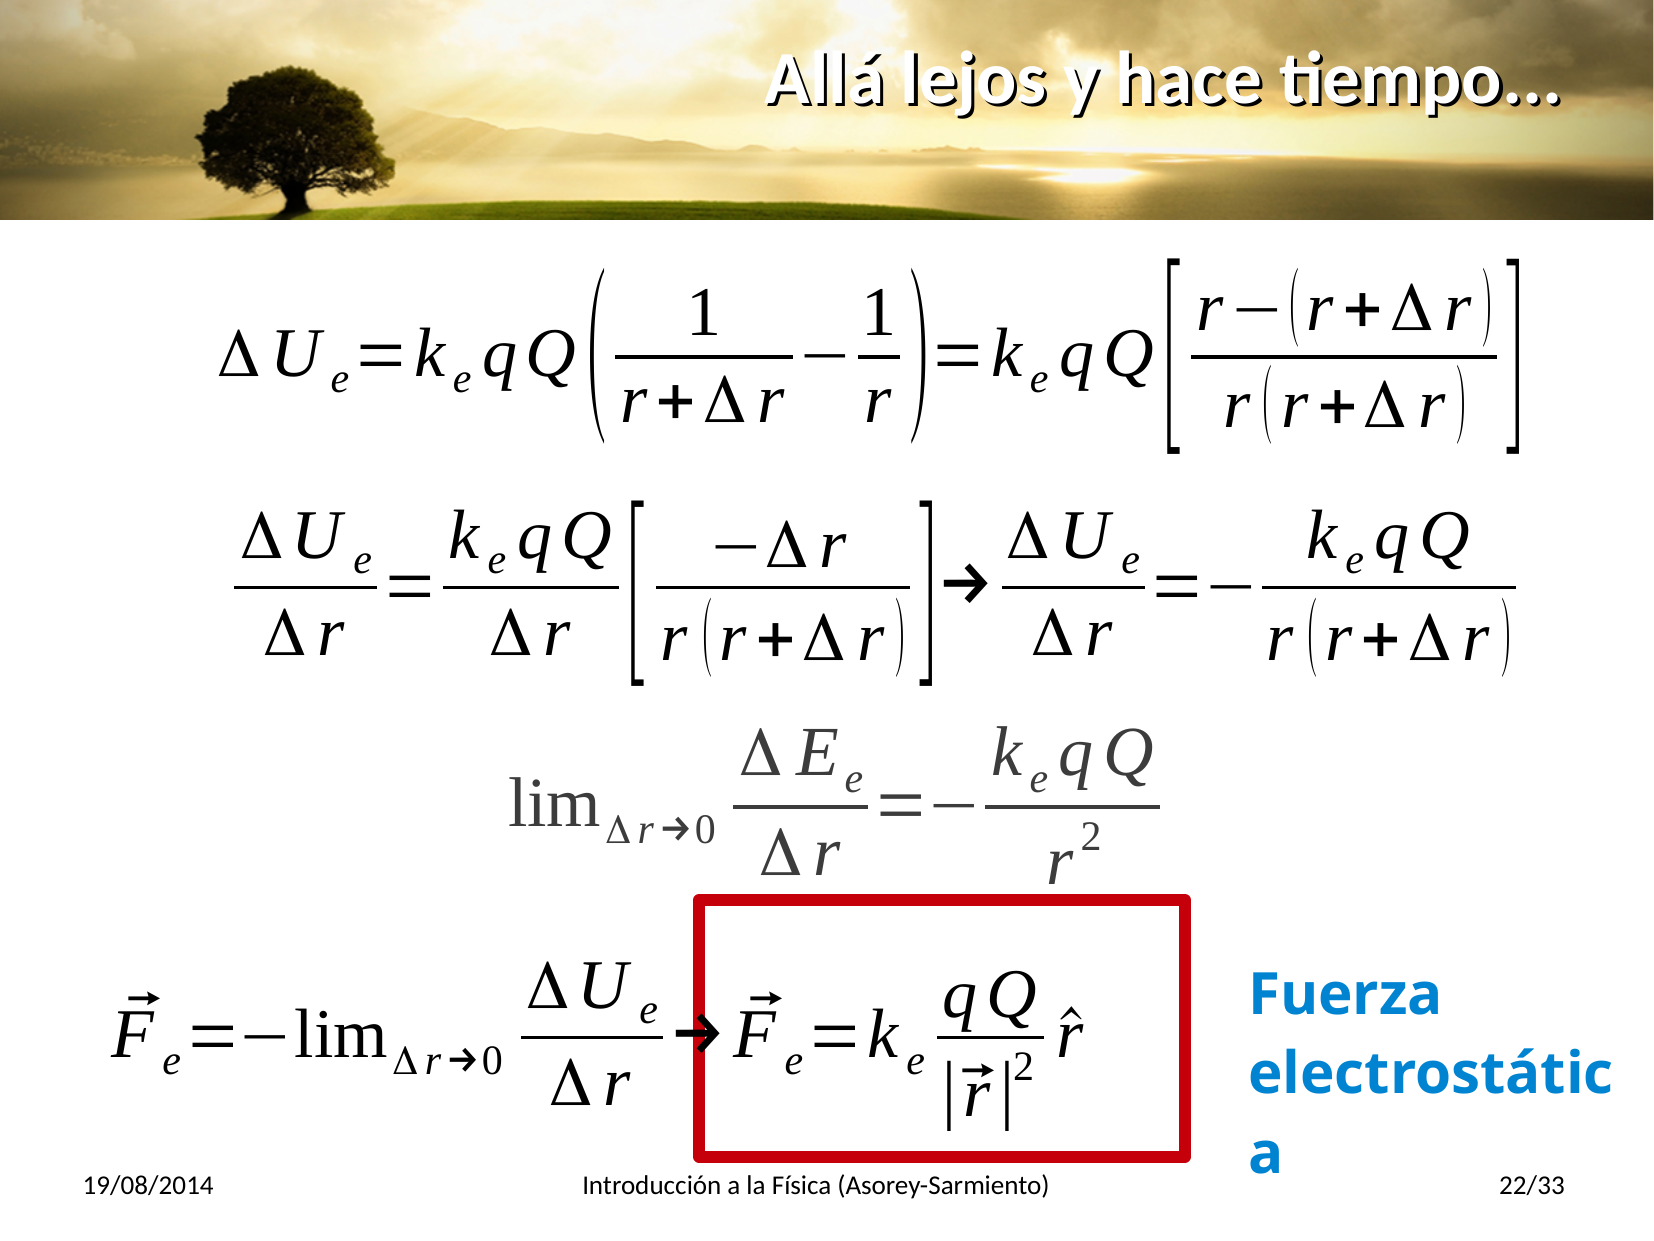

# Allá lejos y hace tiempo...
Fuerza electrostática
19/08/2014
Introducción a la Física (Asorey-Sarmiento)
22